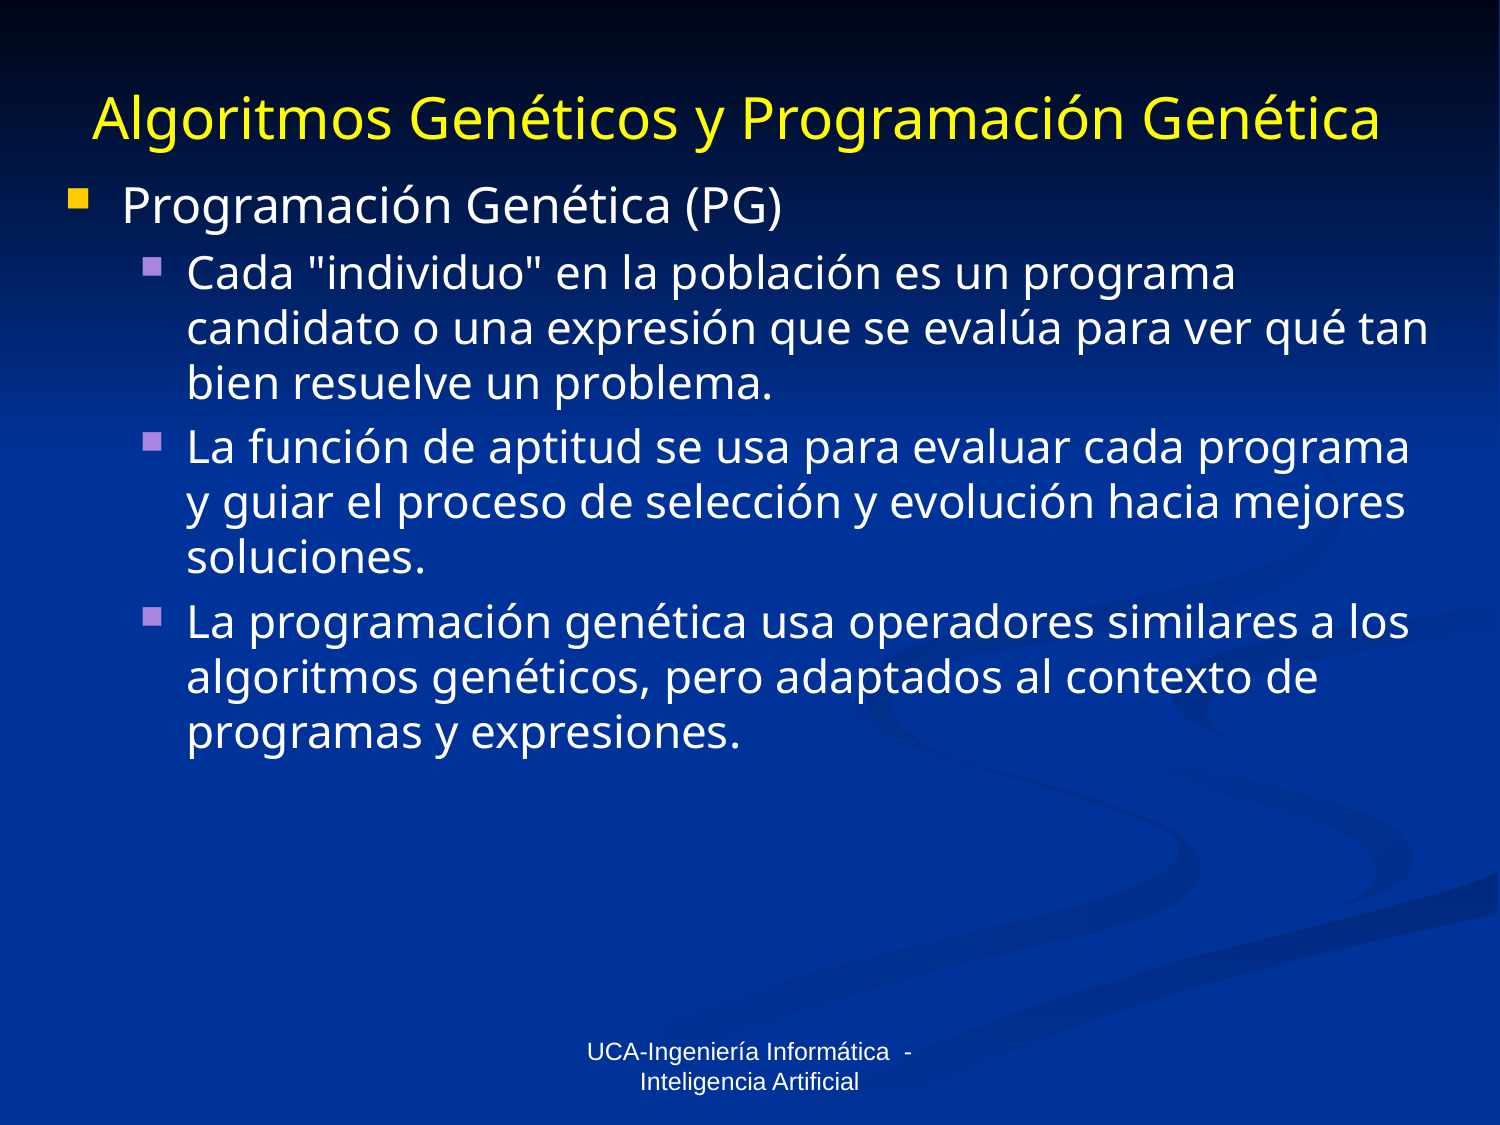

# Algoritmos Genéticos y Programación Genética
Programación Genética (PG)
Cada "individuo" en la población es un programa candidato o una expresión que se evalúa para ver qué tan bien resuelve un problema.
La función de aptitud se usa para evaluar cada programa y guiar el proceso de selección y evolución hacia mejores soluciones.
La programación genética usa operadores similares a los algoritmos genéticos, pero adaptados al contexto de programas y expresiones.
UCA-Ingeniería Informática - Inteligencia Artificial